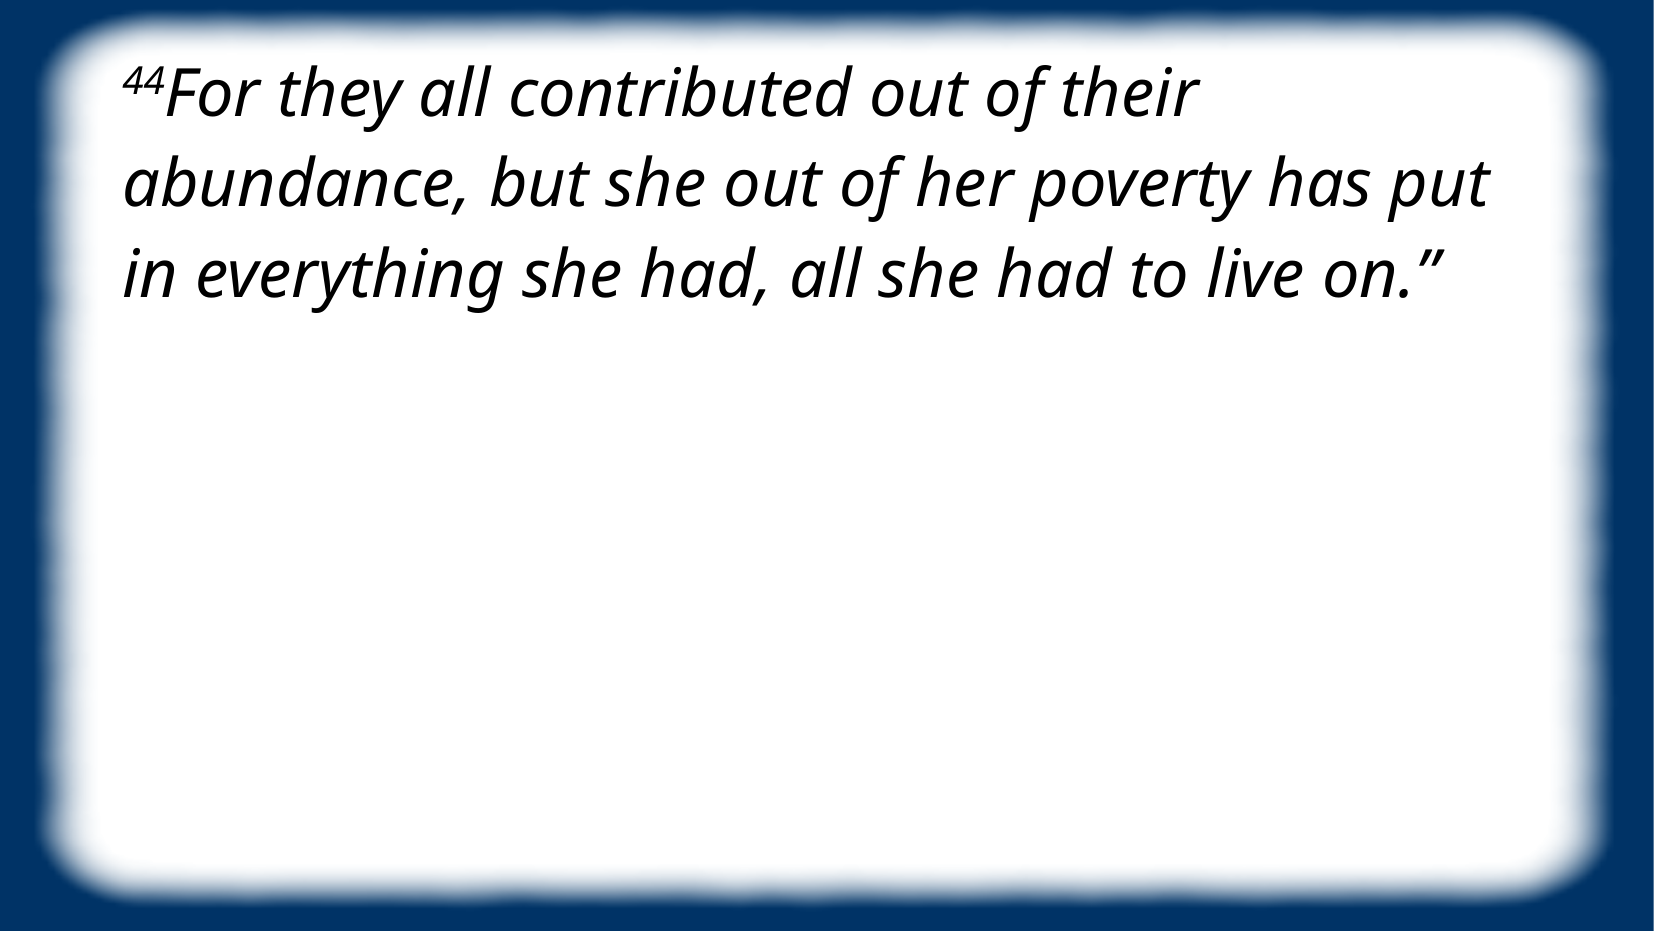

44For they all contributed out of their abundance, but she out of her poverty has put in everything she had, all she had to live on.”